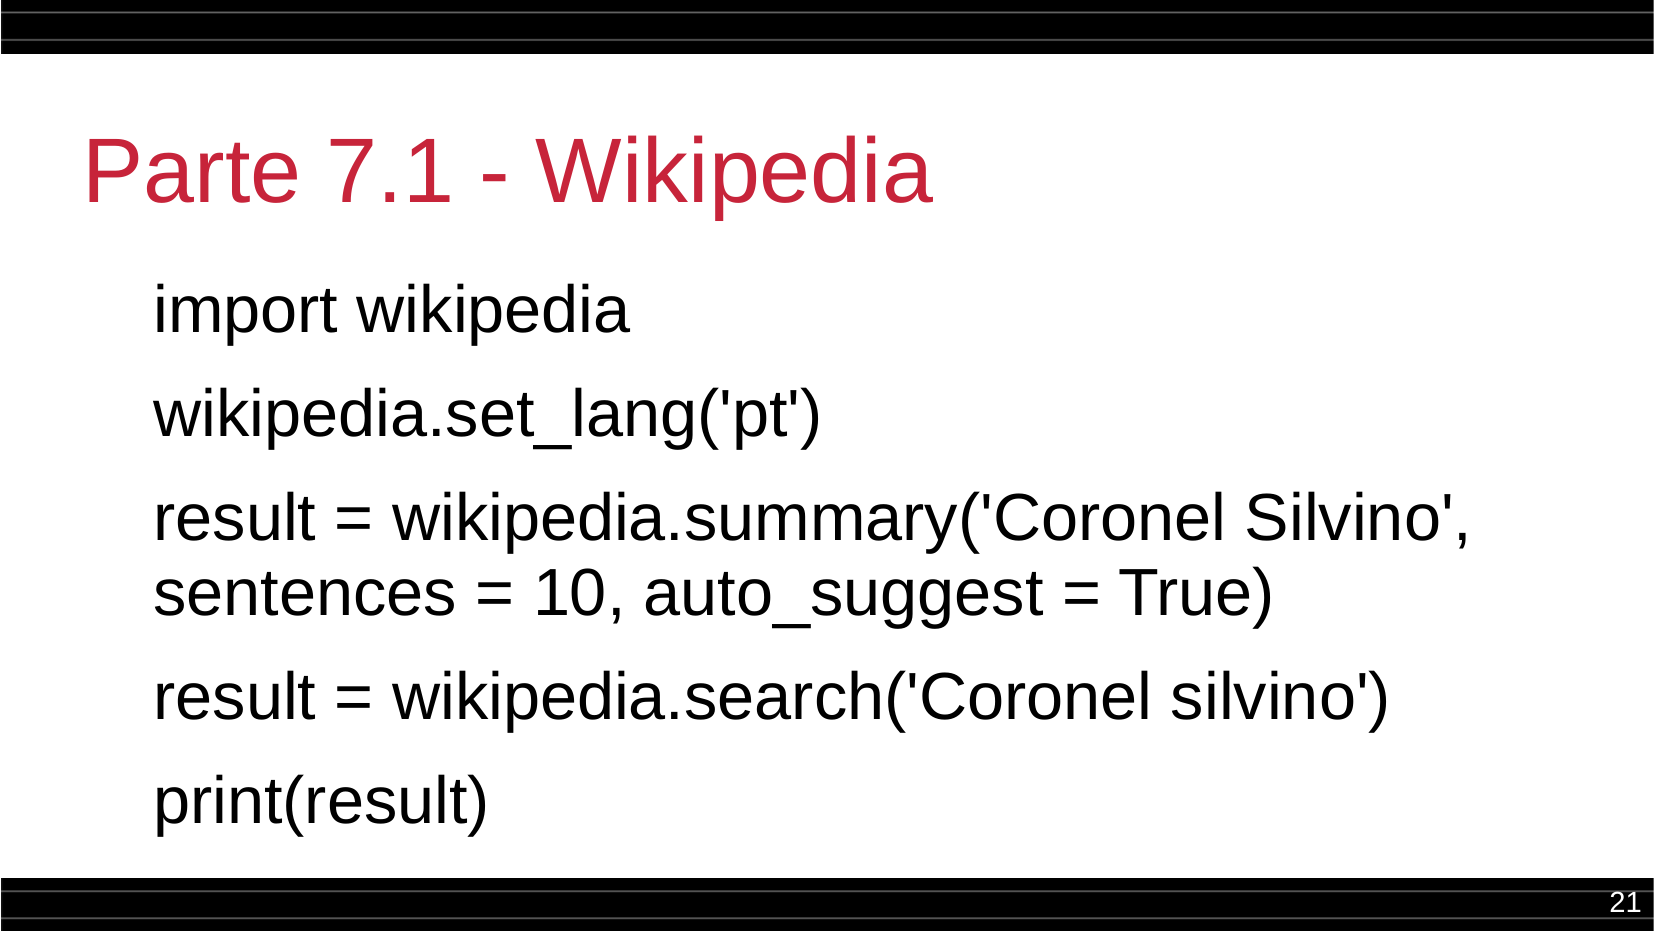

# Parte 7.1 - Wikipedia
import wikipedia
wikipedia.set_lang('pt')
result = wikipedia.summary('Coronel Silvino', sentences = 10, auto_suggest = True)
result = wikipedia.search('Coronel silvino')
print(result)